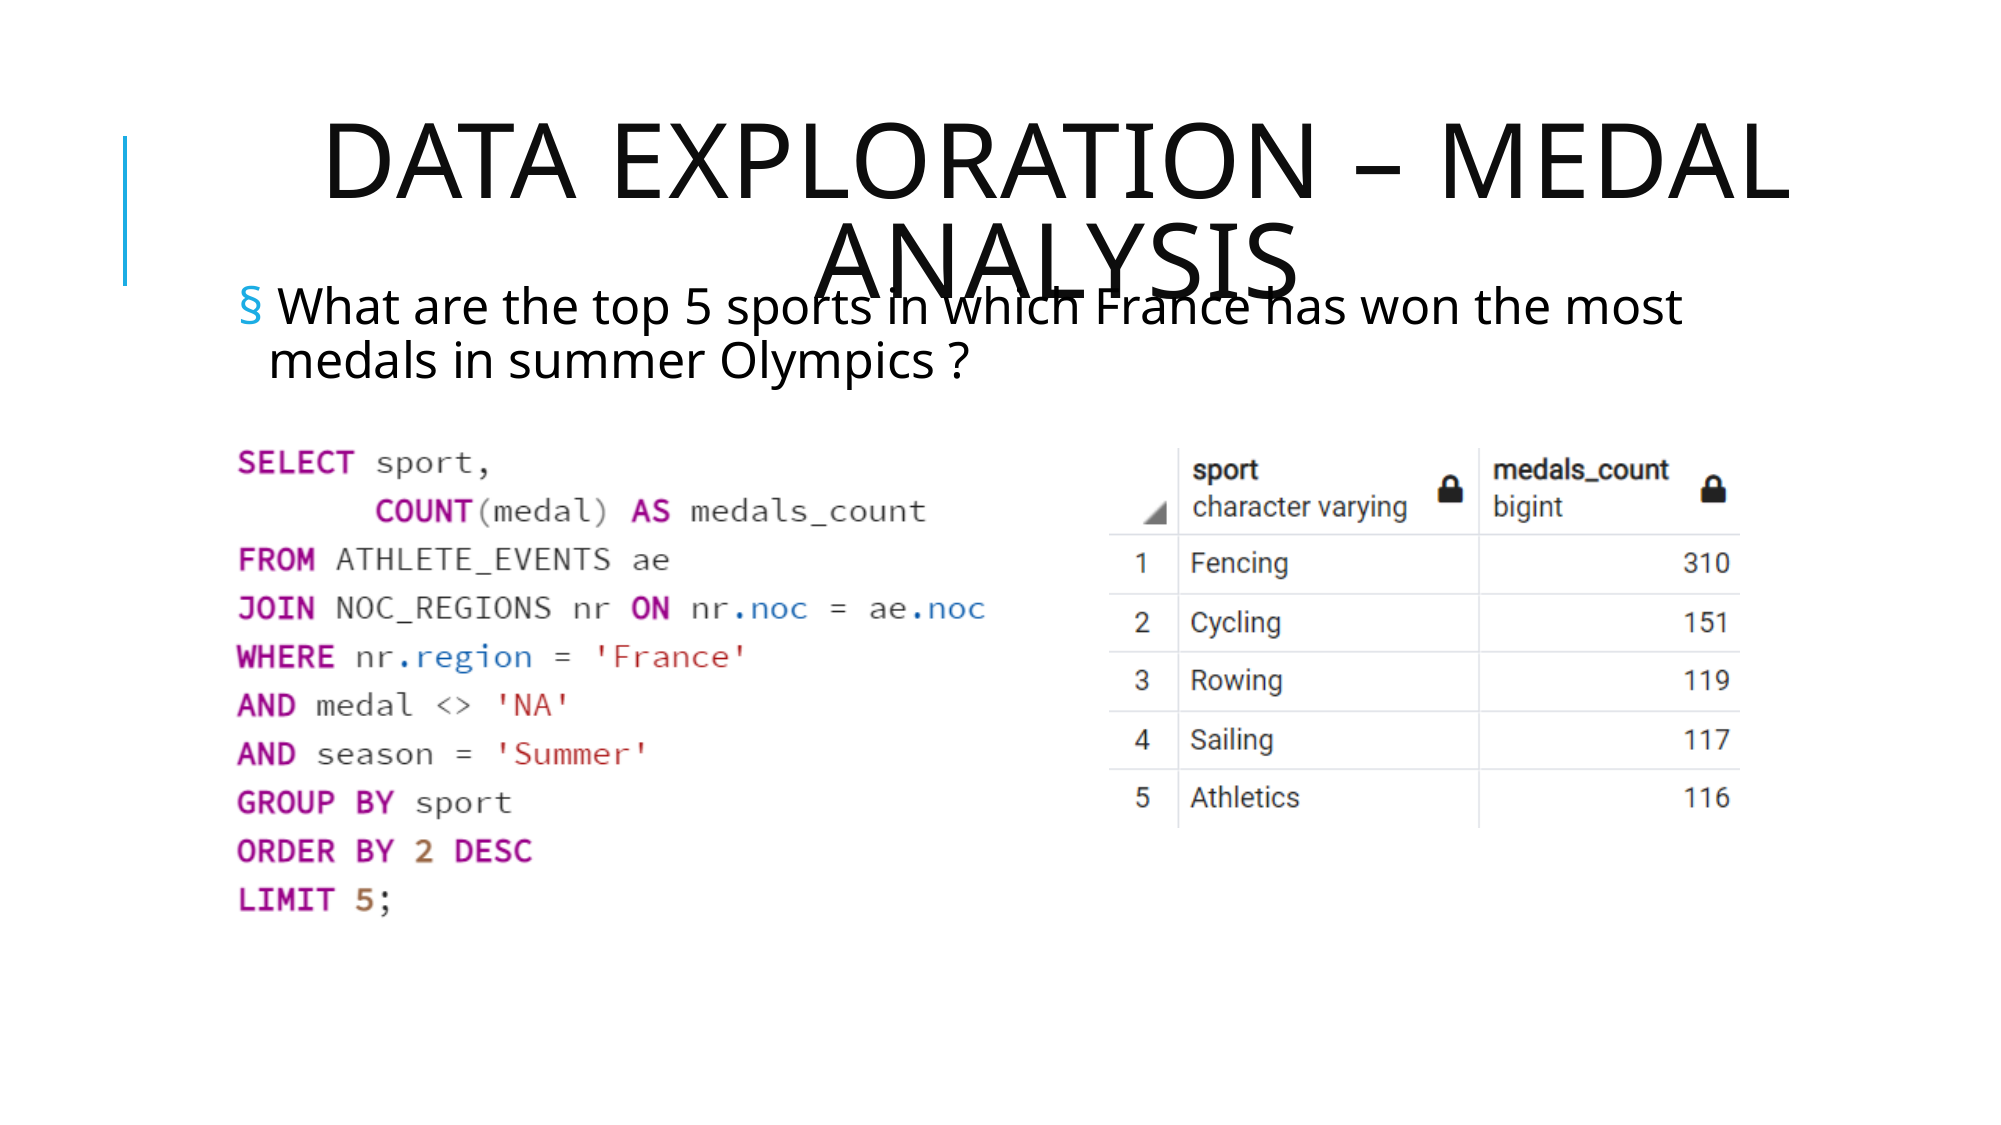

# Data exploration – Medal analysis
 What are the top 5 sports in which France has won the most medals in summer Olympics ?